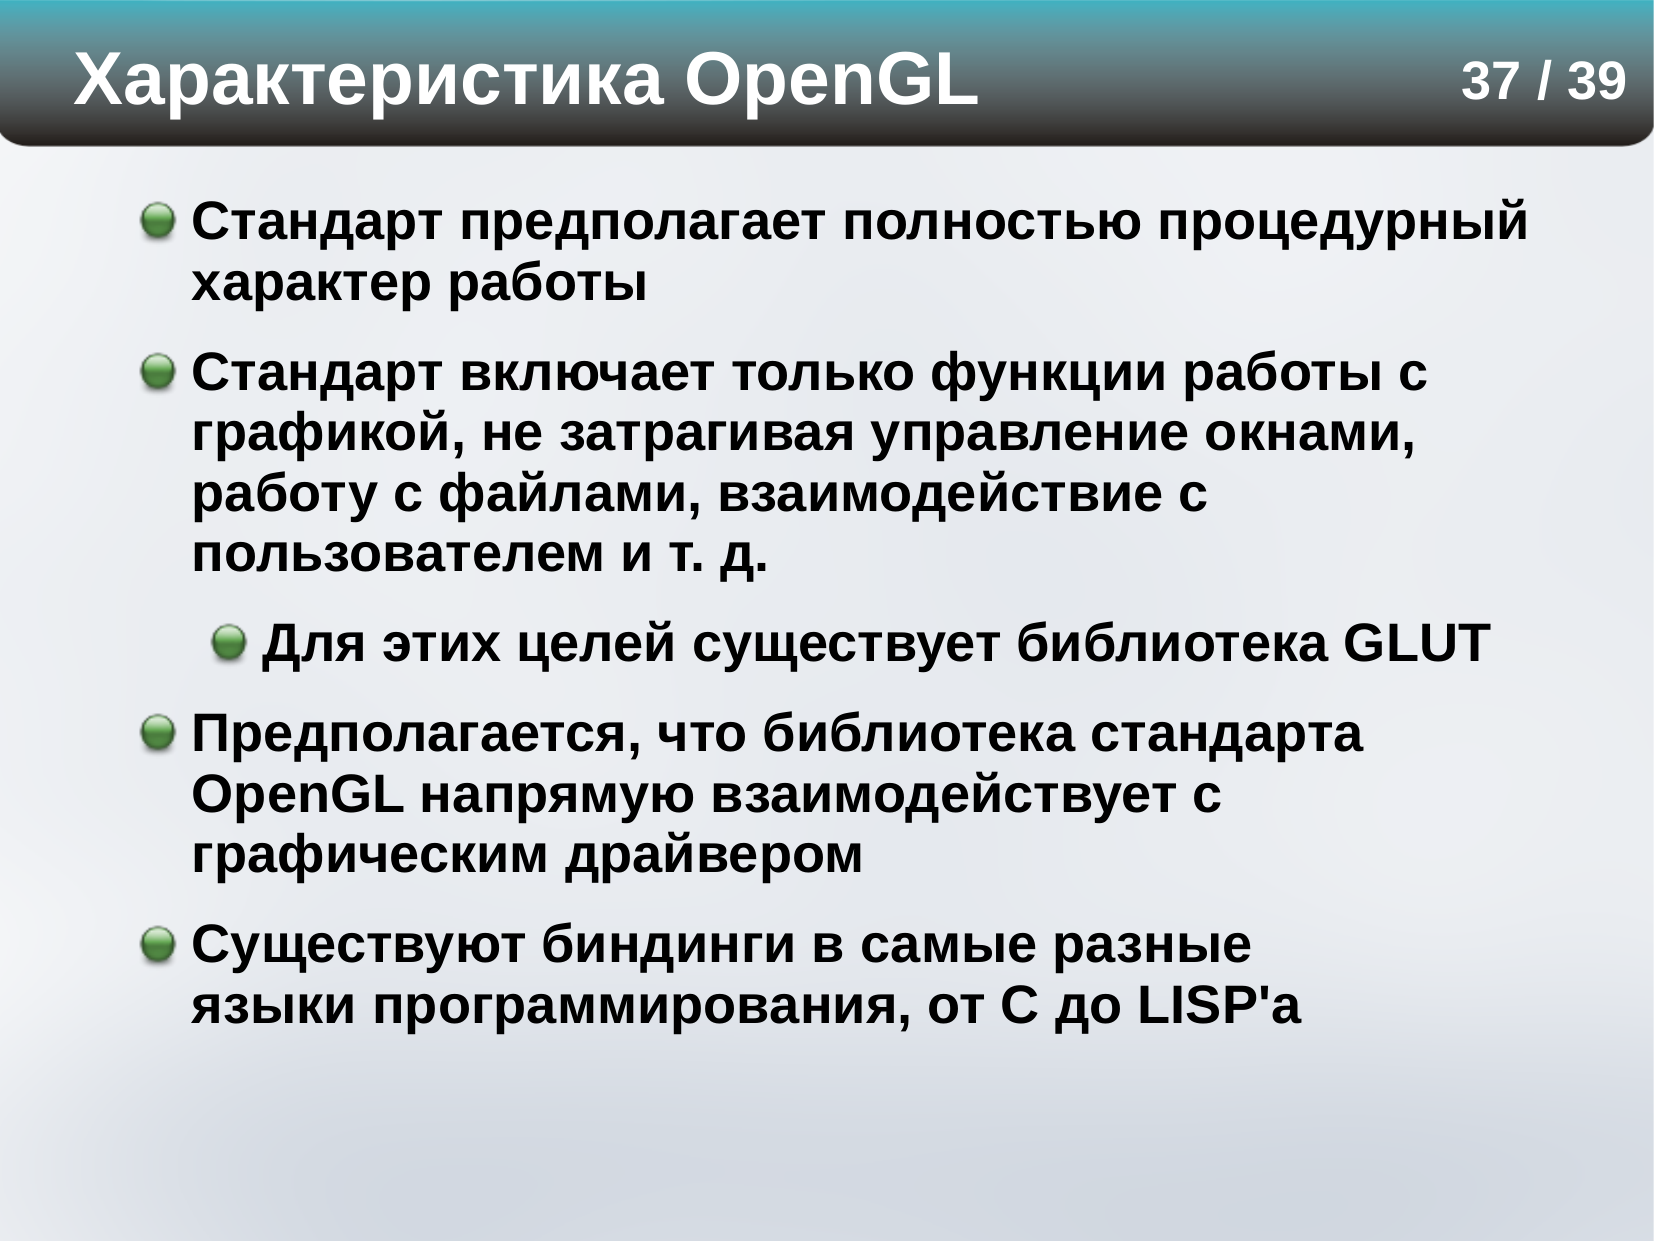

Характеристика OpenGL
Стандарт предполагает полностью процедурный характер работы
Стандарт включает только функции работы с графикой, не затрагивая управление окнами, работу с файлами, взаимодействие с пользователем и т. д.
Для этих целей существует библиотека GLUT
Предполагается, что библиотека стандарта OpenGL напрямую взаимодействует с графическим драйвером
Существуют биндинги в самые разные
языки программирования, от С до LISP'a